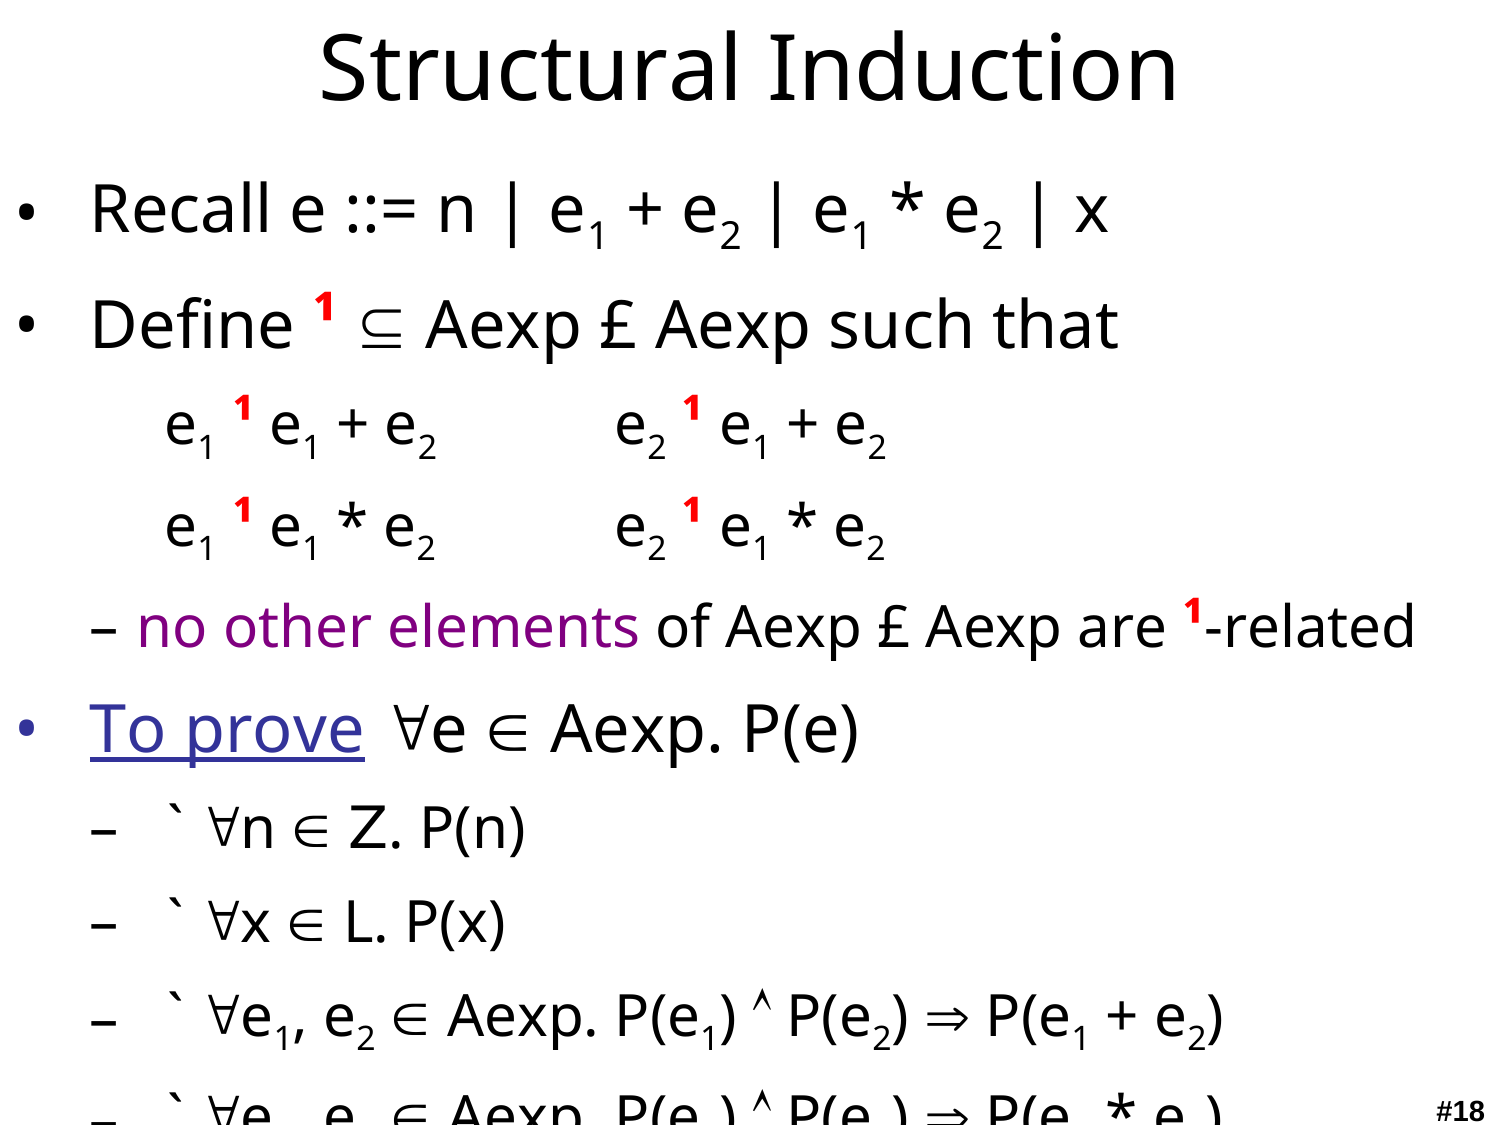

# Structural Induction
Recall e ::= n | e1 + e2 | e1 * e2 | x
Define ¹  Aexp £ Aexp such that
e1 ¹ e1 + e2		e2 ¹ e1 + e2
e1 ¹ e1 * e2		e2 ¹ e1 * e2
no other elements of Aexp £ Aexp are ¹-related
To prove e  Aexp. P(e)
 ` n  Z. P(n)
 ` x  L. P(x)
 ` e1, e2  Aexp. P(e1)  P(e2)  P(e1 + e2)
 ` e1, e2  Aexp. P(e1)  P(e2)  P(e1 * e2)
18